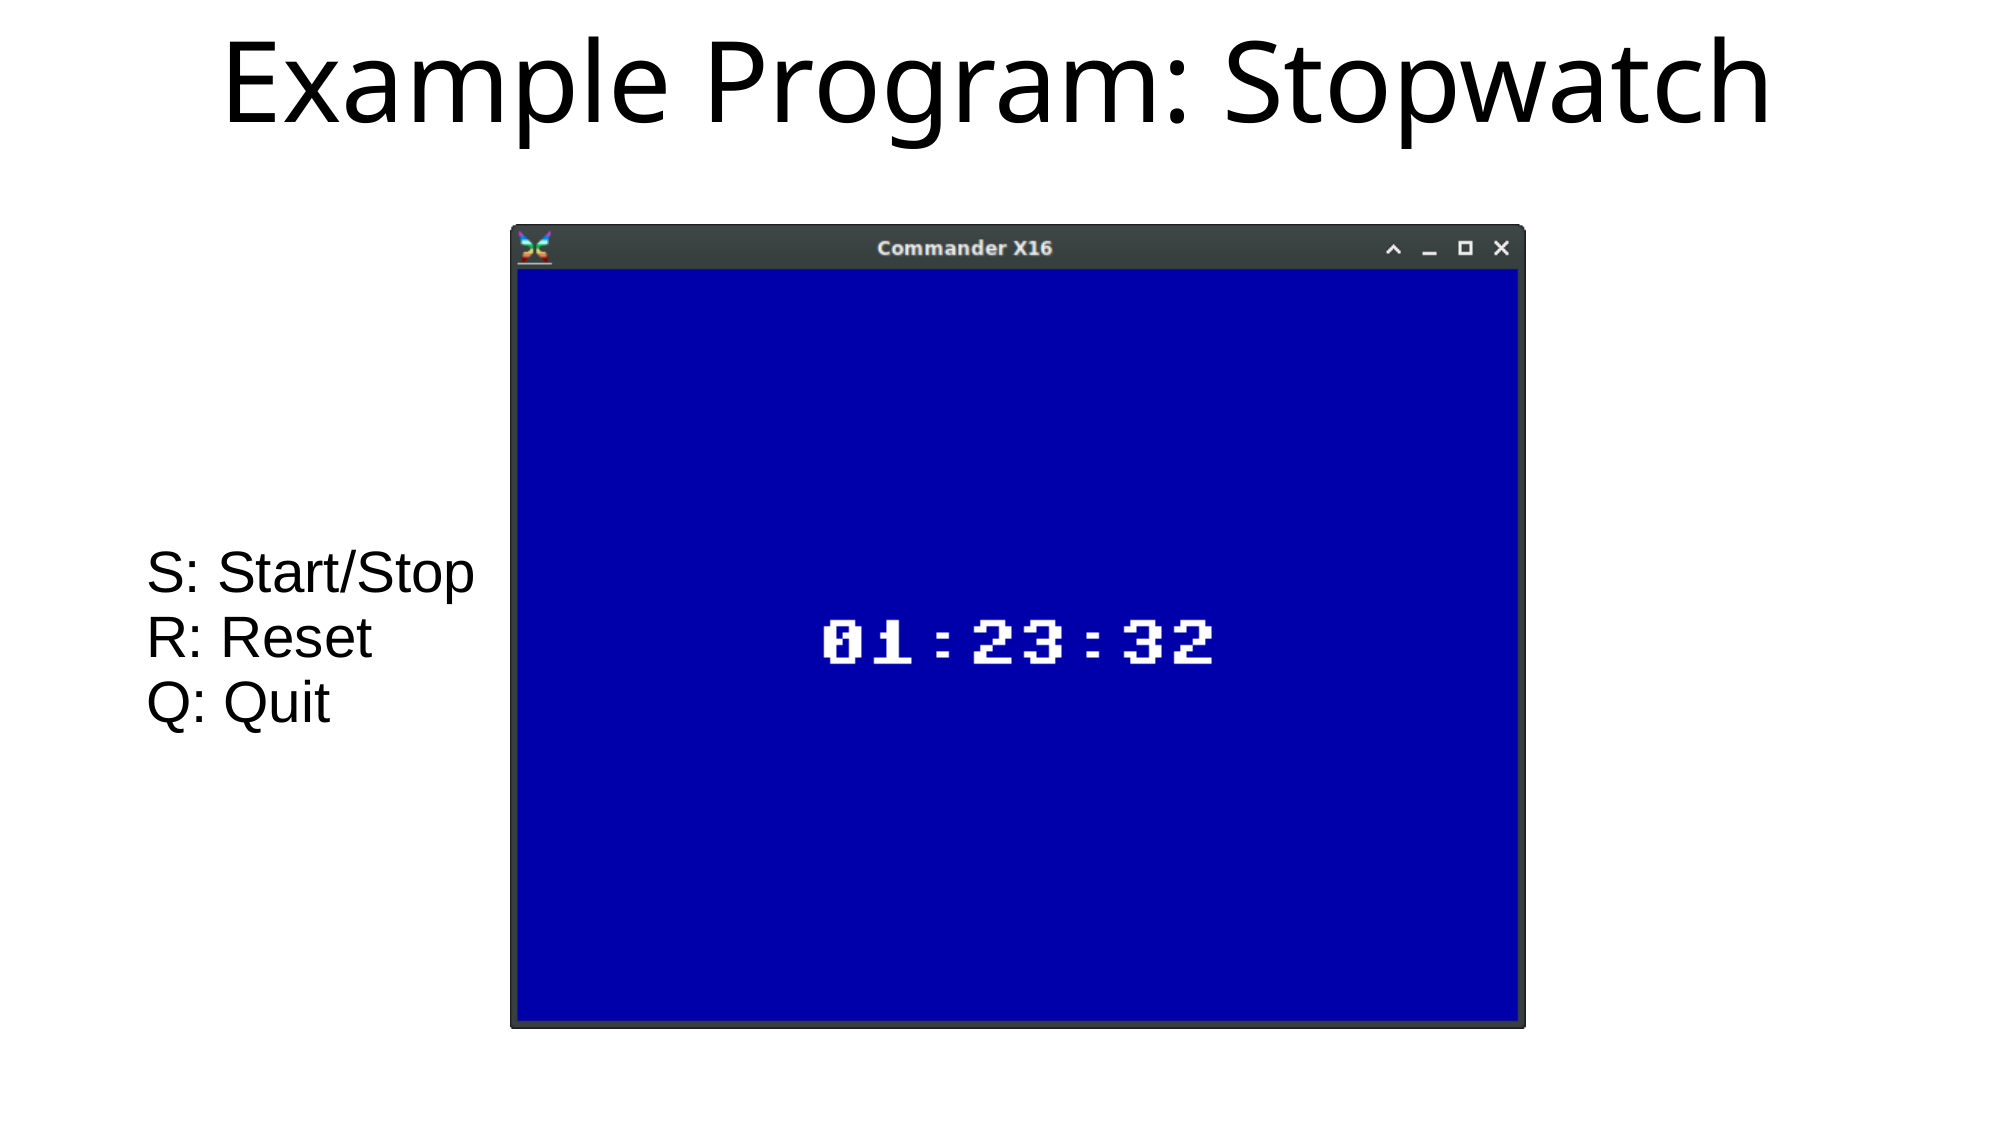

# Example Program: Stopwatch
S: Start/Stop
R: Reset
Q: Quit